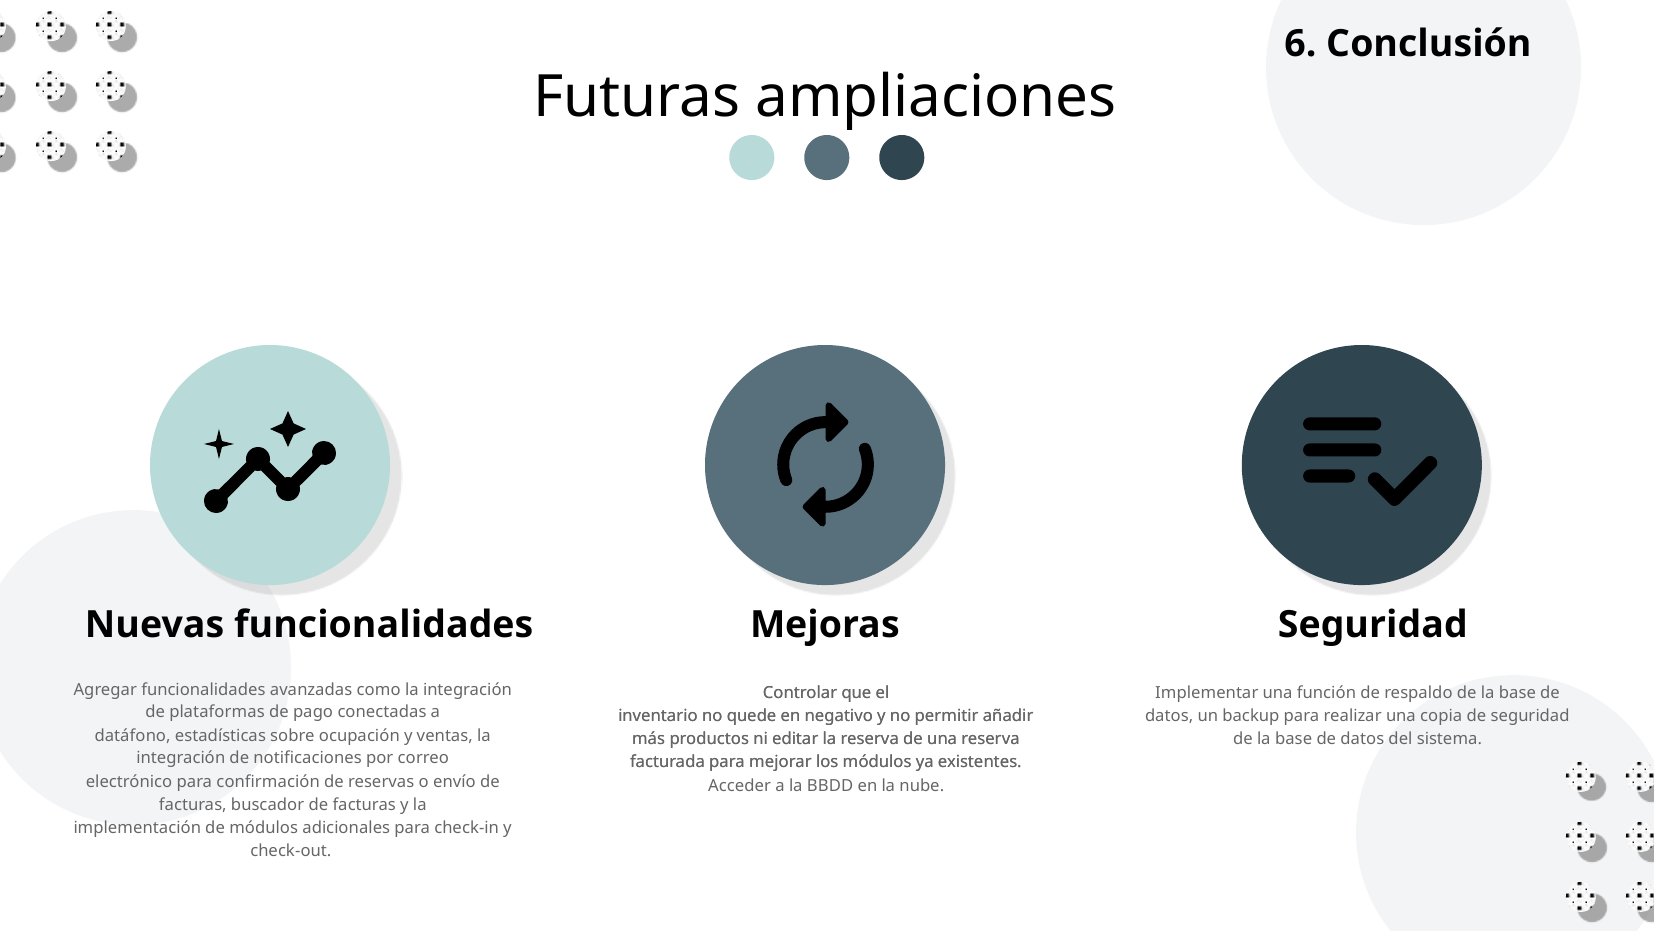

6. Conclusión
Futuras ampliaciones
Nuevas funcionalidades
Mejoras
Seguridad
Agregar funcionalidades avanzadas como la integración de plataformas de pago conectadas a
datáfono, estadísticas sobre ocupación y ventas, la integración de notificaciones por correo
electrónico para confirmación de reservas o envío de facturas, buscador de facturas y la
implementación de módulos adicionales para check-in y check-out.
Controlar que el
inventario no quede en negativo y no permitir añadir más productos ni editar la reserva de una reserva facturada para mejorar los módulos ya existentes.
Controlar que el
inventario no quede en negativo y no permitir añadir más productos ni editar la reserva de una reserva facturada para mejorar los módulos ya existentes.
 Acceder a la BBDD en la nube.
Implementar una función de respaldo de la base de datos, un backup para realizar una copia de seguridad de la base de datos del sistema.